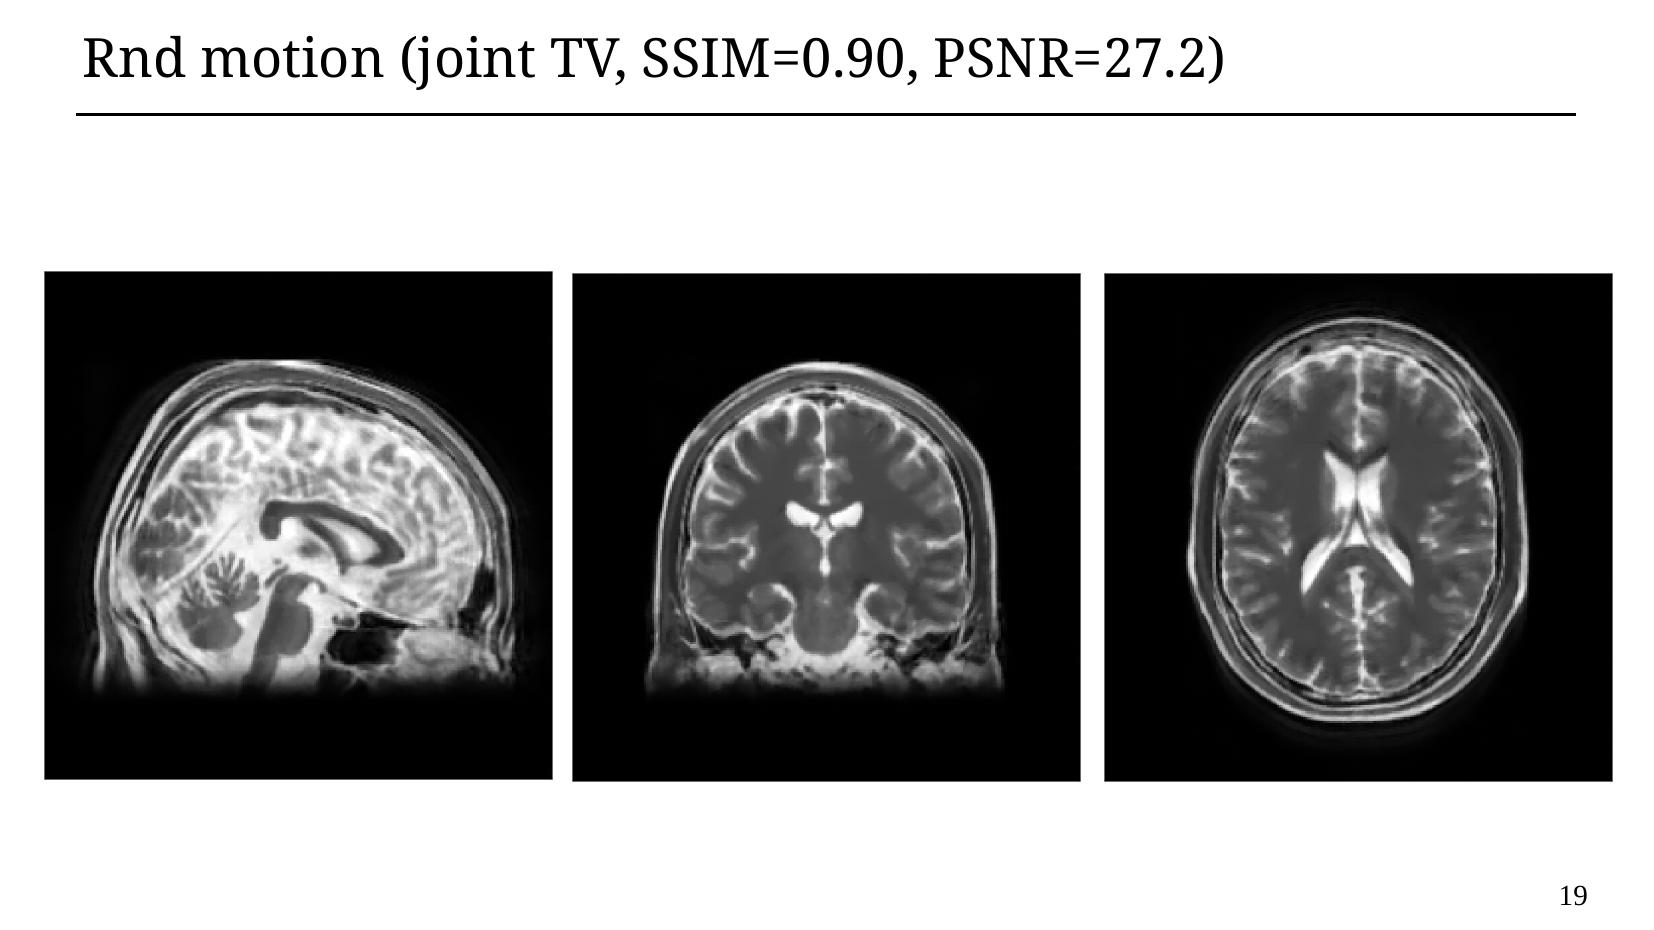

# Rnd motion (joint TV, SSIM=0.90, PSNR=27.2)